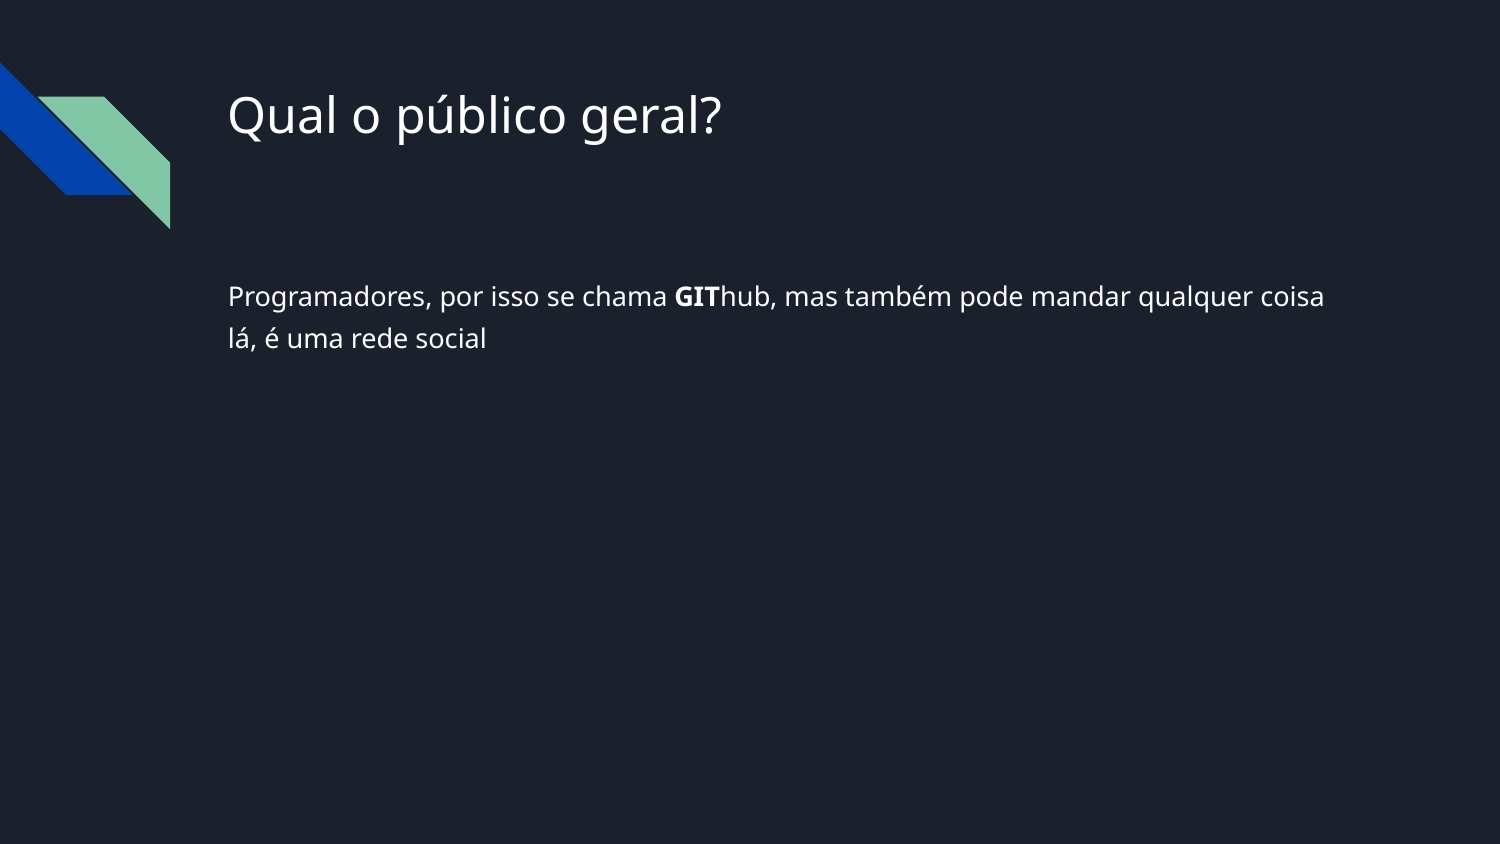

# Qual o público geral?
Programadores, por isso se chama GIThub, mas também pode mandar qualquer coisa lá, é uma rede social